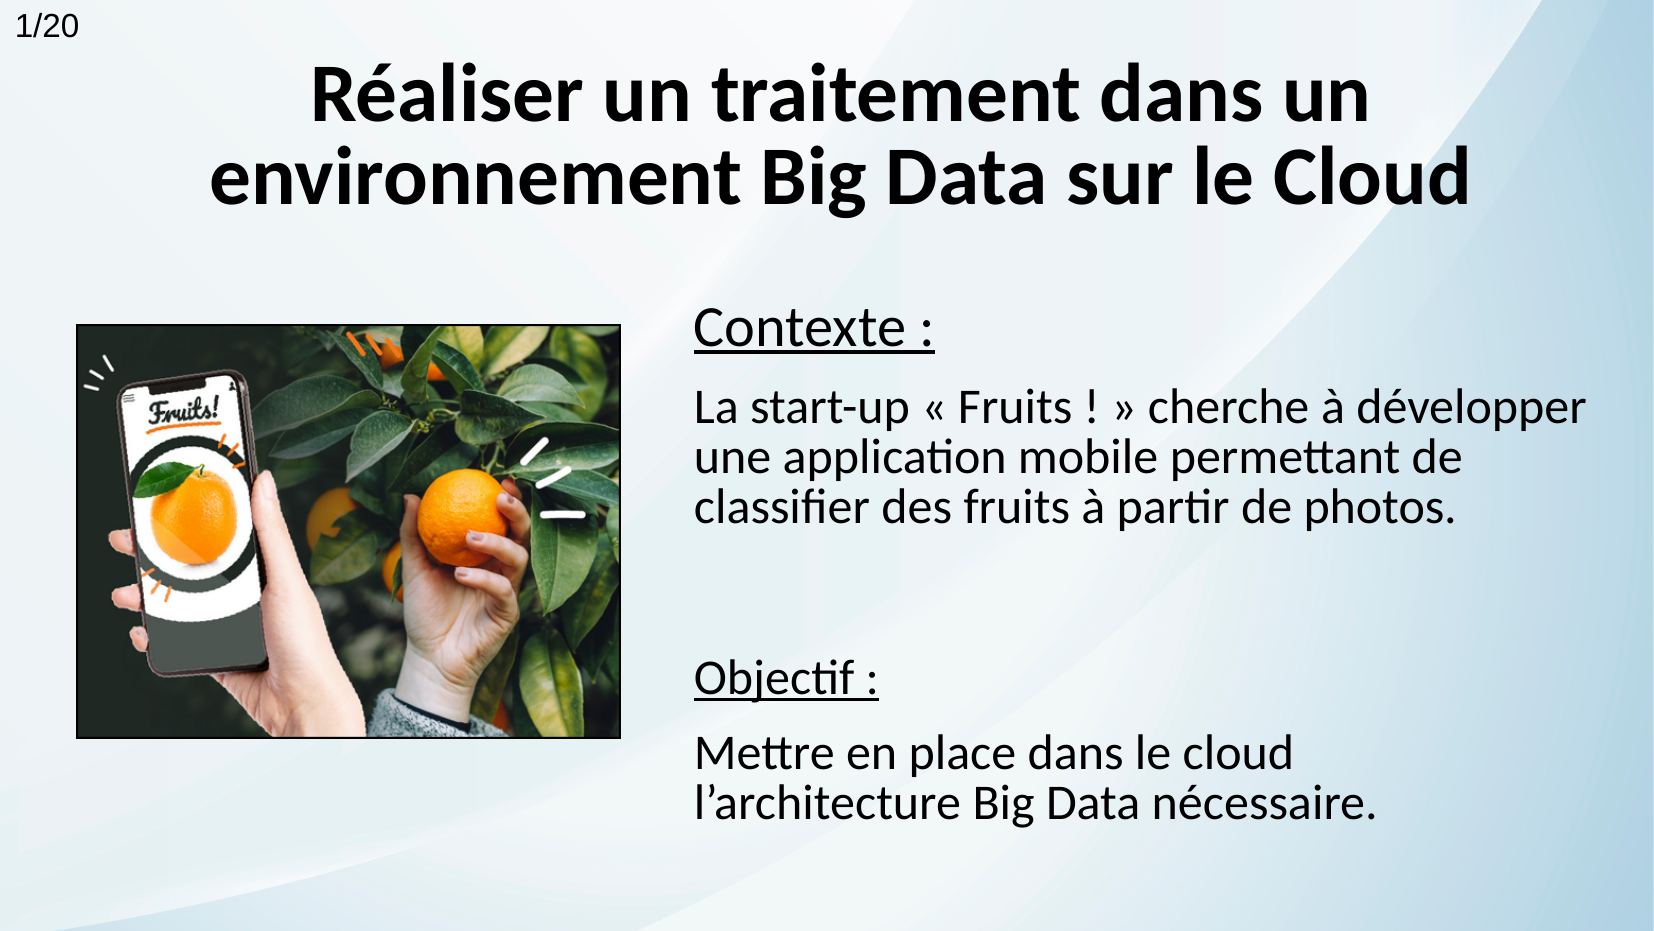

1/20
# Réaliser un traitement dans un environnement Big Data sur le Cloud
Contexte :
La start-up « Fruits ! » cherche à développer une application mobile permettant de classifier des fruits à partir de photos.
Objectif :
Mettre en place dans le cloud l’architecture Big Data nécessaire.